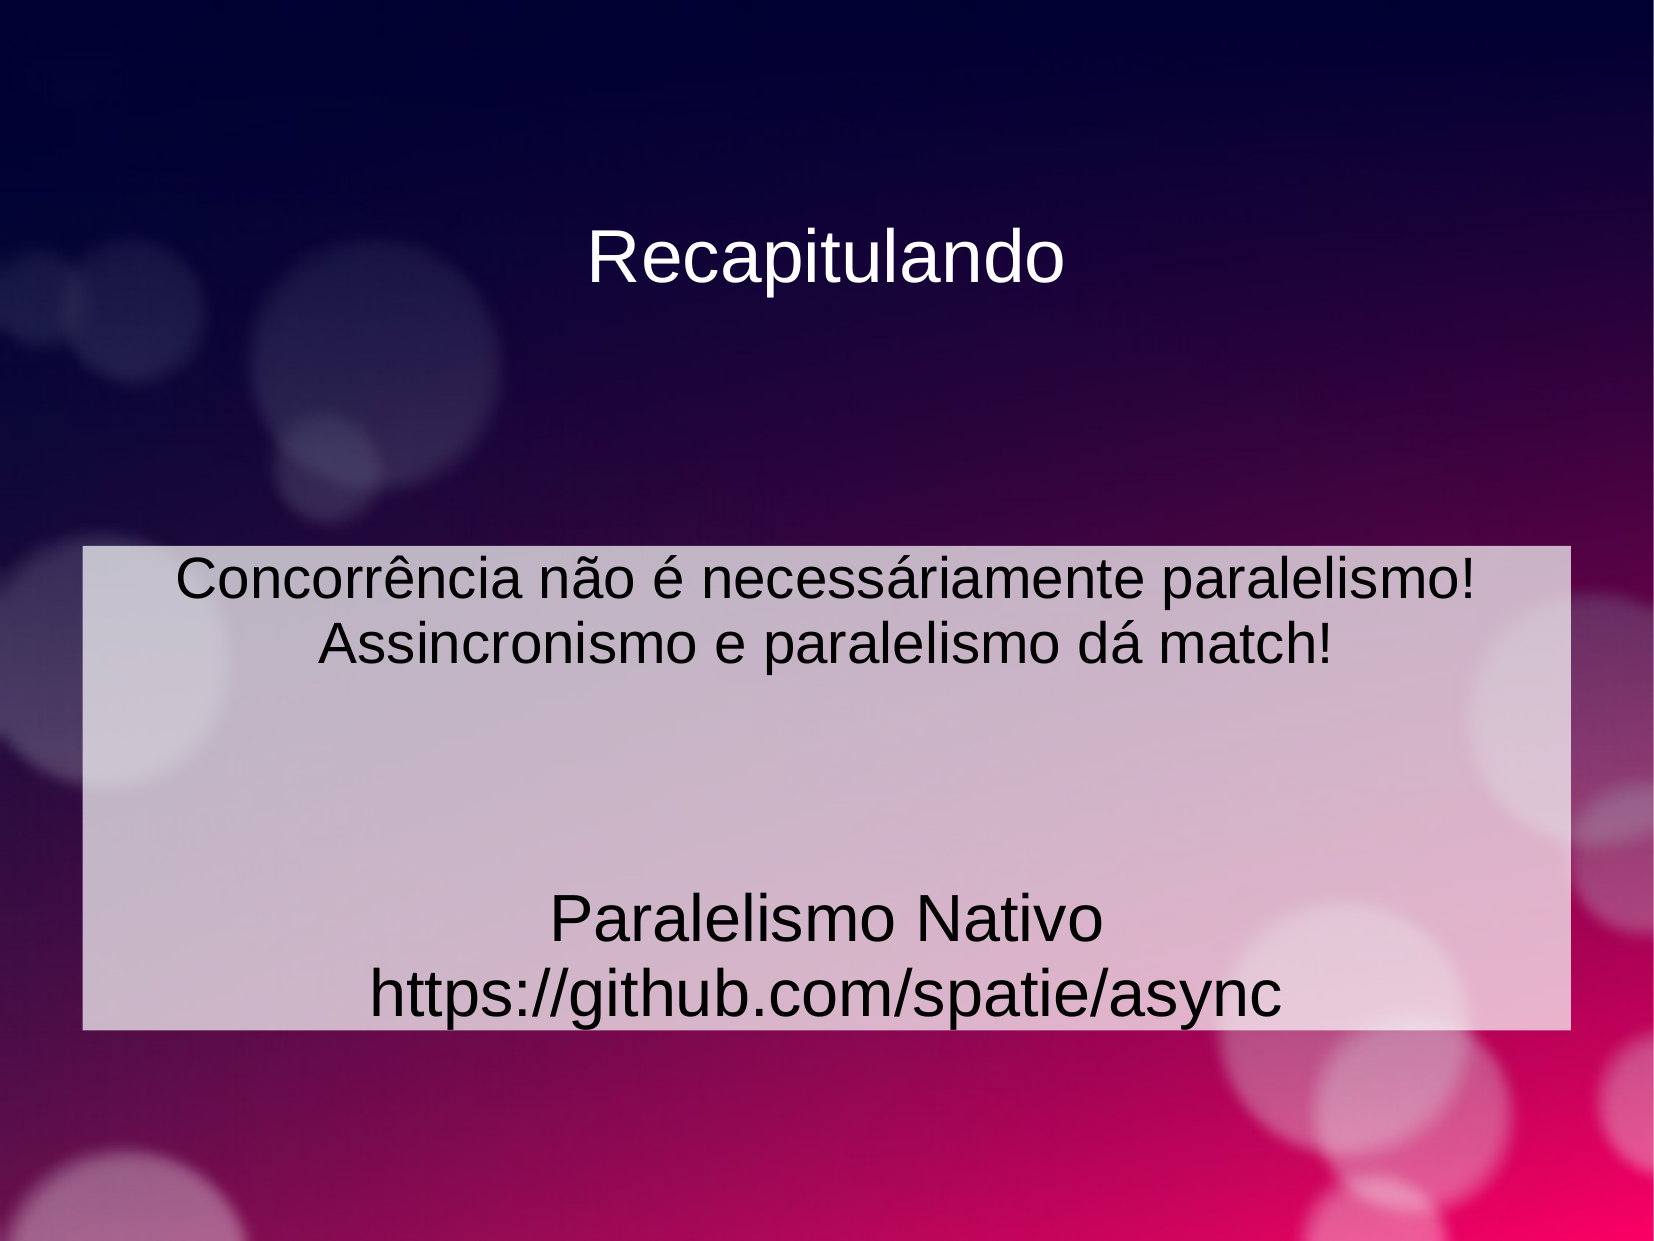

# Recapitulando
Concorrência não é necessáriamente paralelismo!
Assincronismo e paralelismo dá match!
Paralelismo Nativo
https://github.com/spatie/async